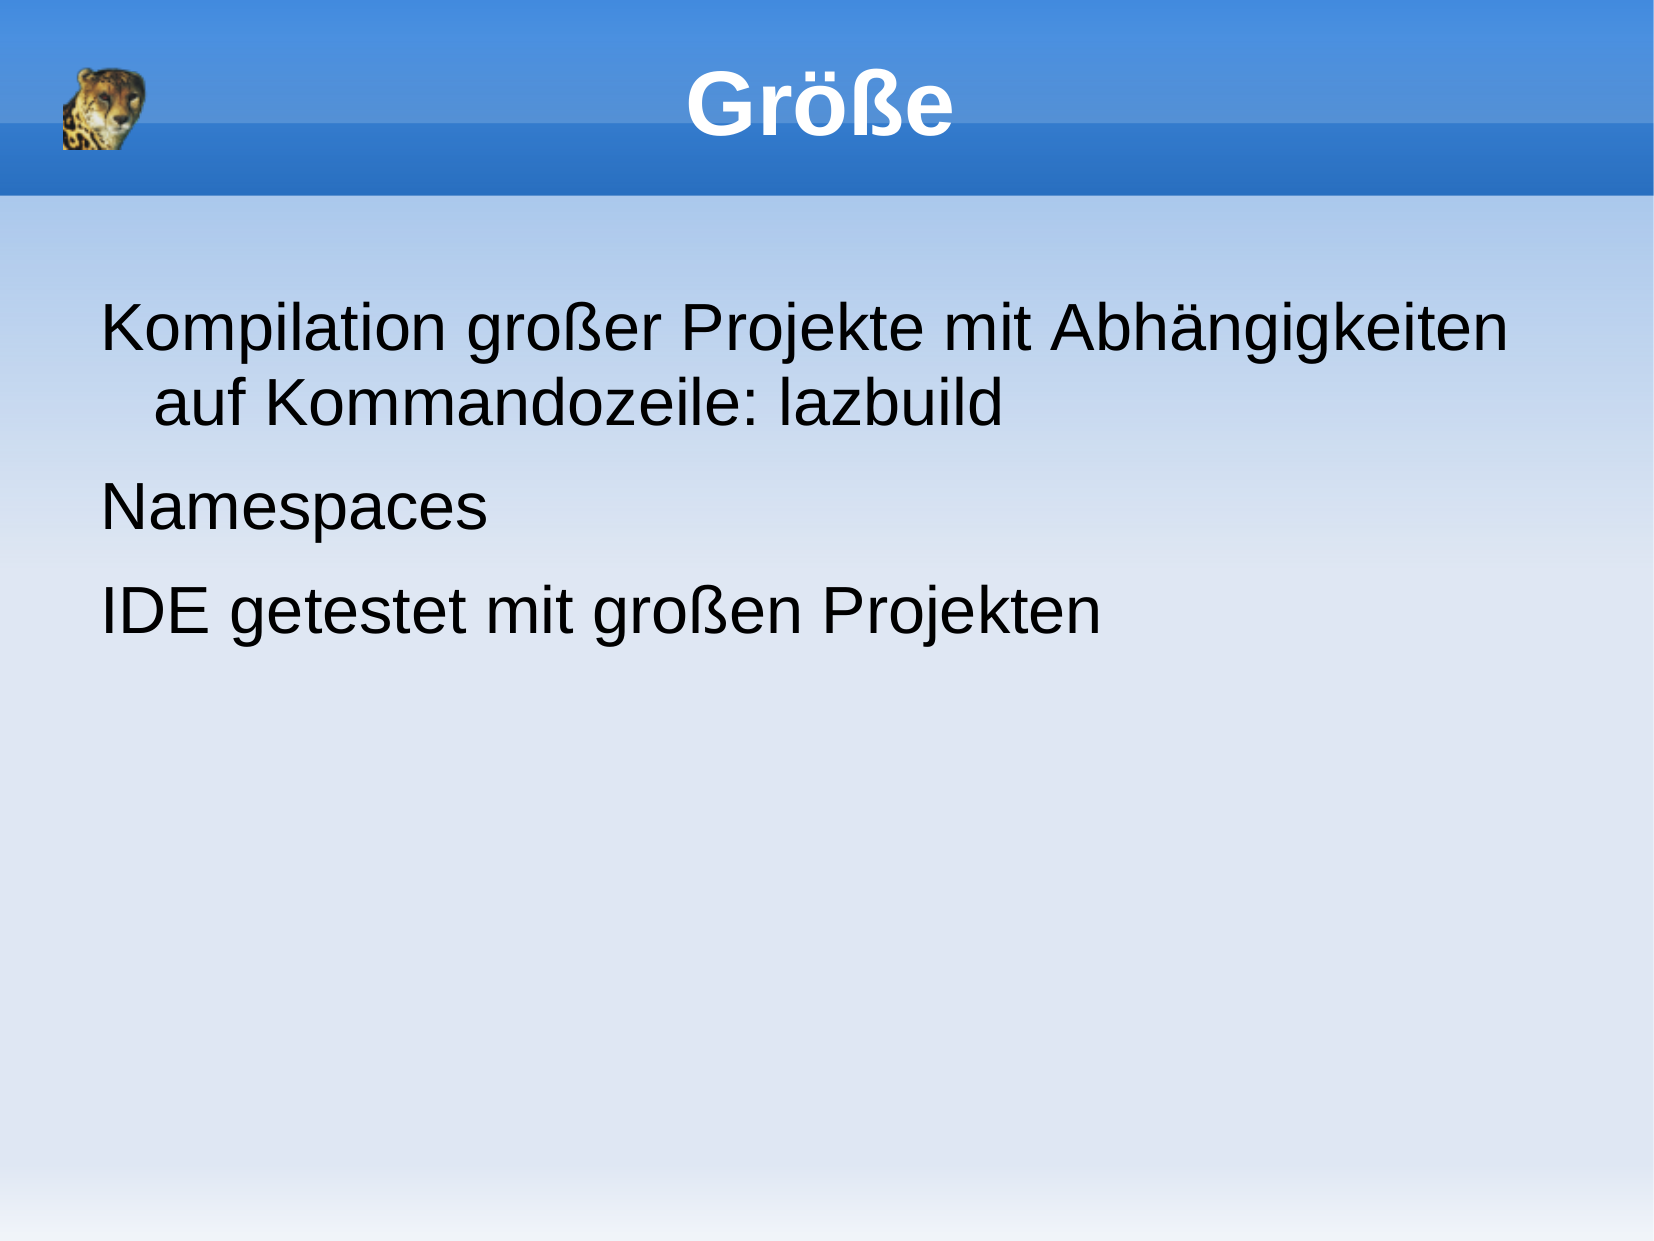

# Größe
Kompilation großer Projekte mit Abhängigkeiten auf Kommandozeile: lazbuild
Namespaces
IDE getestet mit großen Projekten